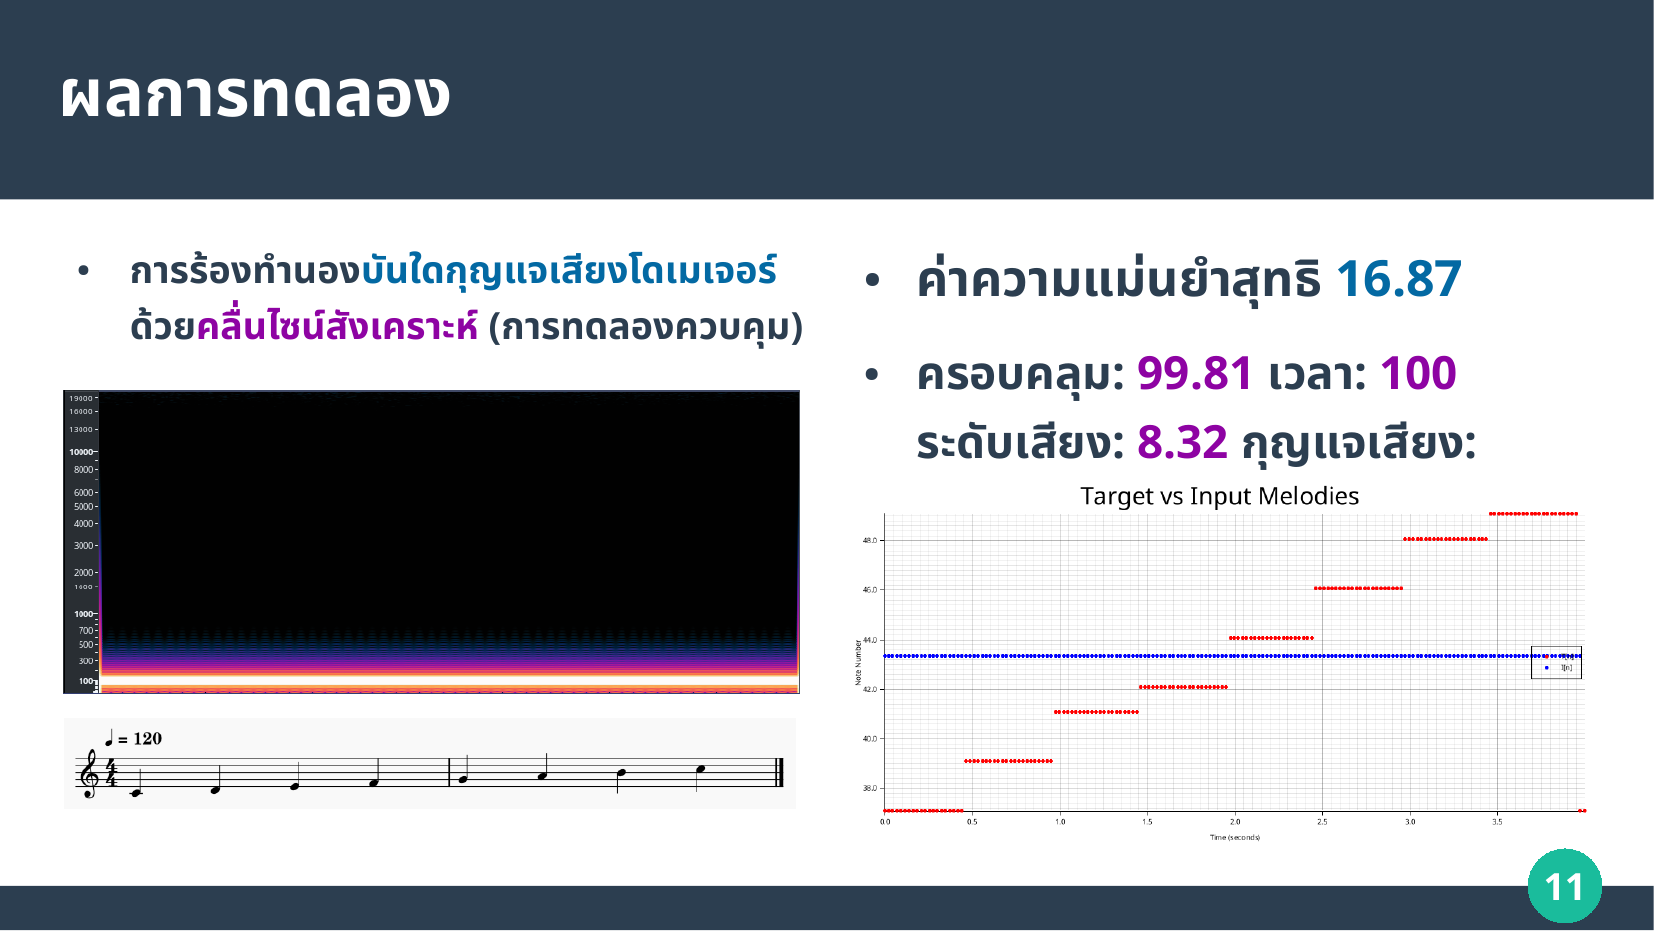

# ผลการทดลอง
การร้องทำนองบันใดกุญแจเสียงโดเมเจอร์ด้วยคลื่นไซน์สังเคราะห์ (การทดลองควบคุม)
ค่าความแม่นยำสุทธิ 16.87
ครอบคลุม: 99.81 เวลา: 100
ระดับเสียง: 8.32 กุญแจเสียง: 42.67
11